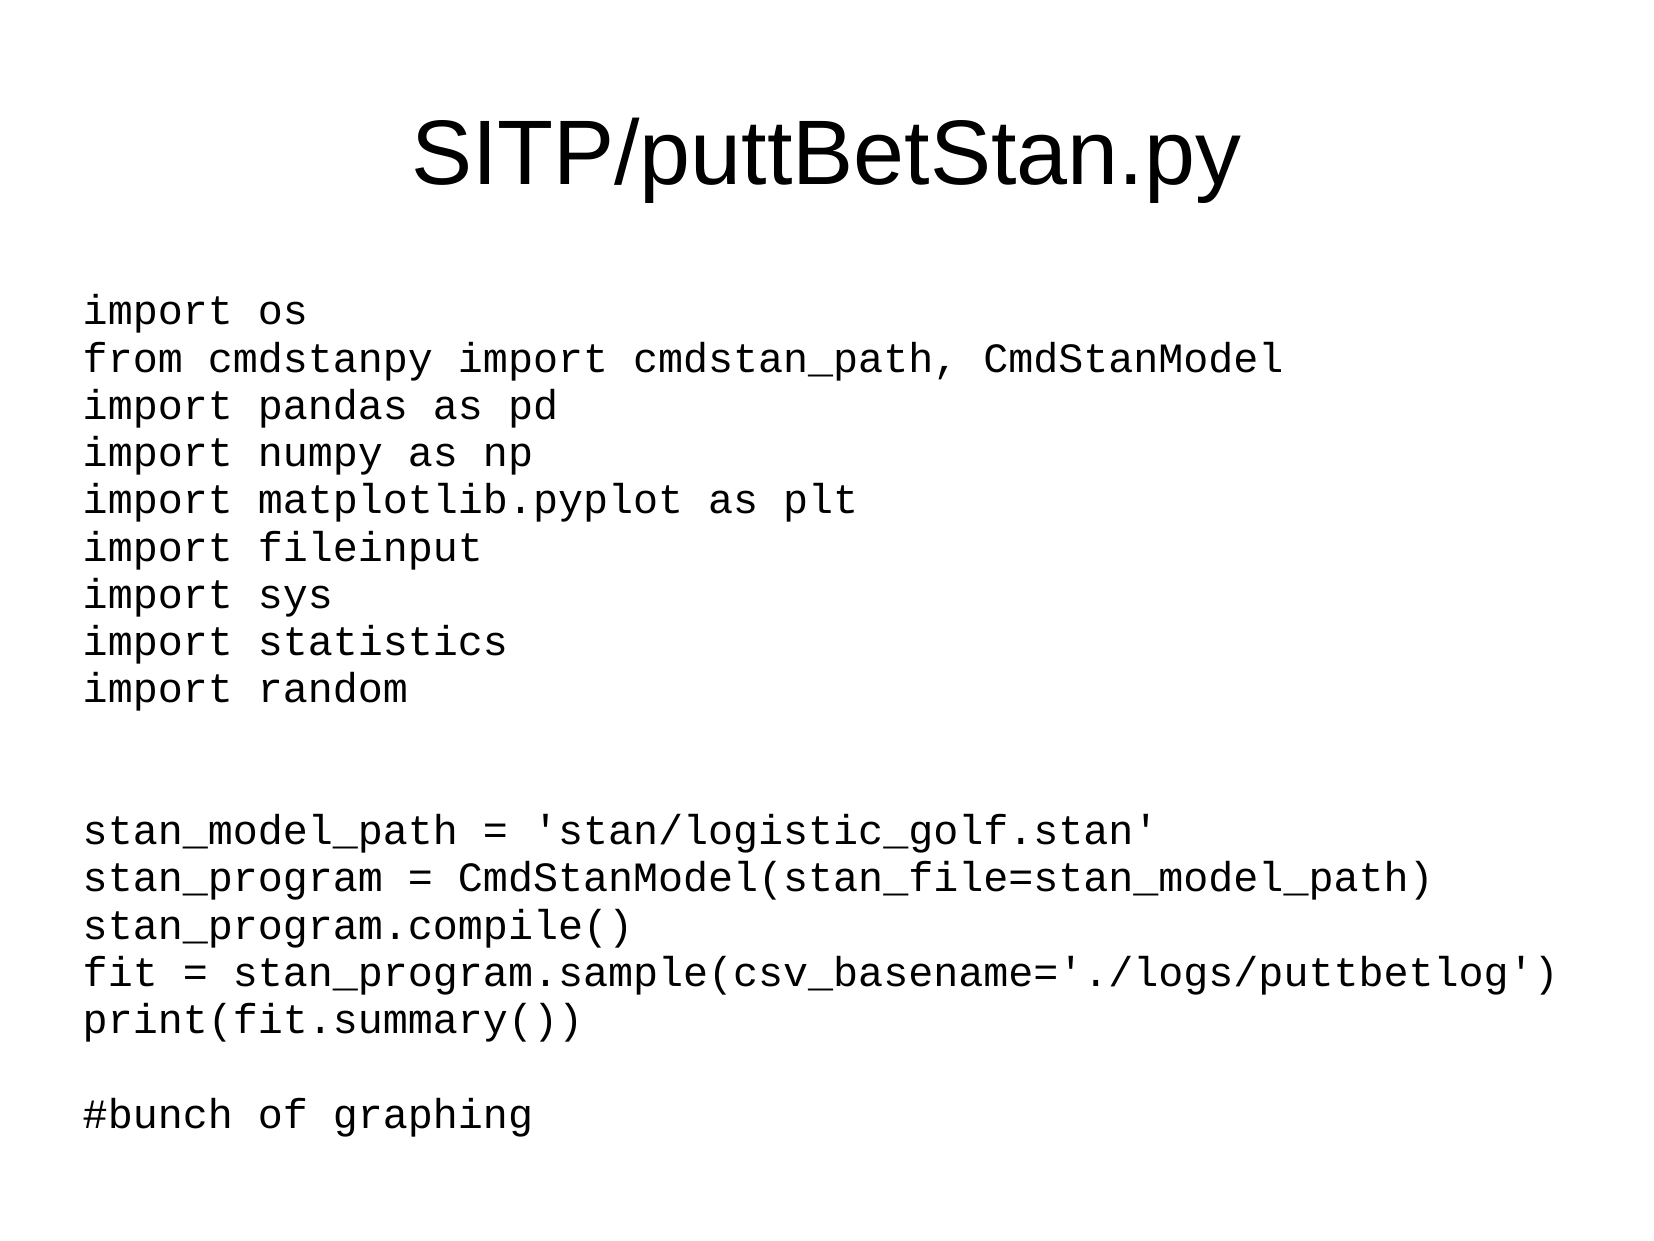

# SITP/puttBetStan.py
import os
from cmdstanpy import cmdstan_path, CmdStanModel
import pandas as pd
import numpy as np
import matplotlib.pyplot as plt
import fileinput
import sys
import statistics
import random
stan_model_path = 'stan/logistic_golf.stan'
stan_program = CmdStanModel(stan_file=stan_model_path)
stan_program.compile()
fit = stan_program.sample(csv_basename='./logs/puttbetlog')
print(fit.summary())
#bunch of graphing